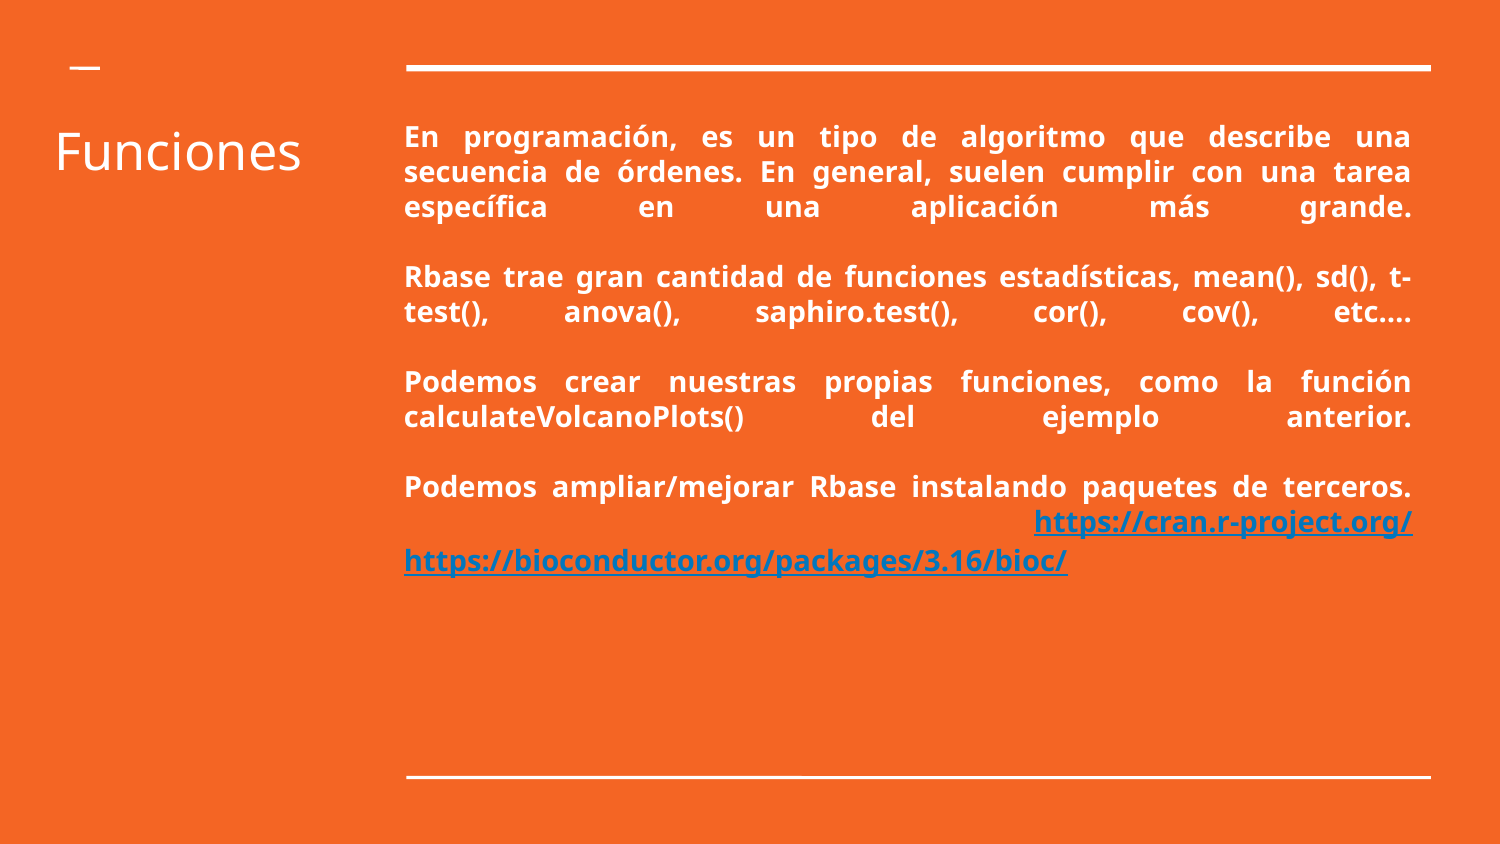

Funciones
# En programación, es un tipo de algoritmo que describe una secuencia de órdenes. En general, suelen cumplir con una tarea específica en una aplicación más grande. Rbase trae gran cantidad de funciones estadísticas, mean(), sd(), t-test(), anova(), saphiro.test(), cor(), cov(), etc…. Podemos crear nuestras propias funciones, como la función calculateVolcanoPlots() del ejemplo anterior. Podemos ampliar/mejorar Rbase instalando paquetes de terceros. https://cran.r-project.org/ https://bioconductor.org/packages/3.16/bioc/